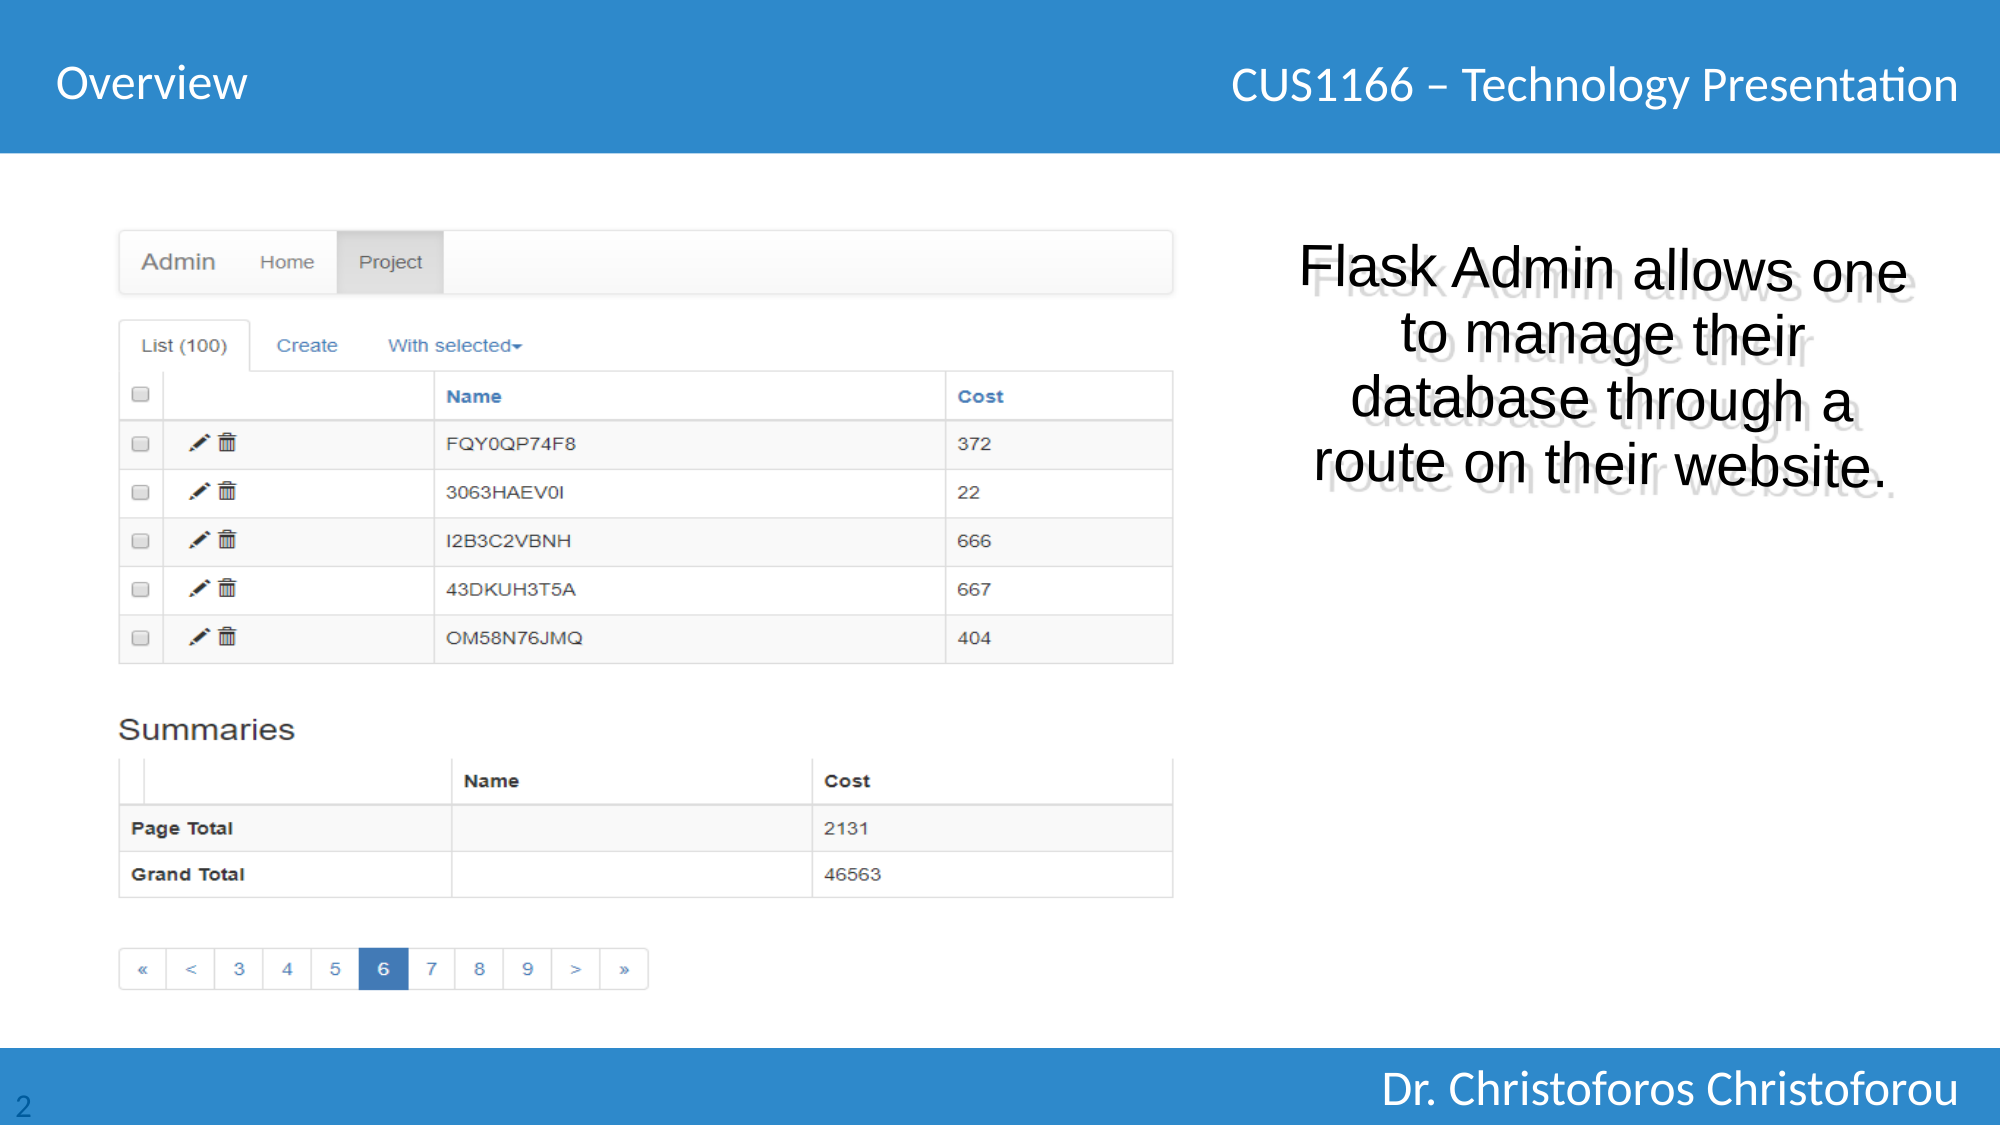

Overview
Flask Admin allows one to manage their database through a route on their website.